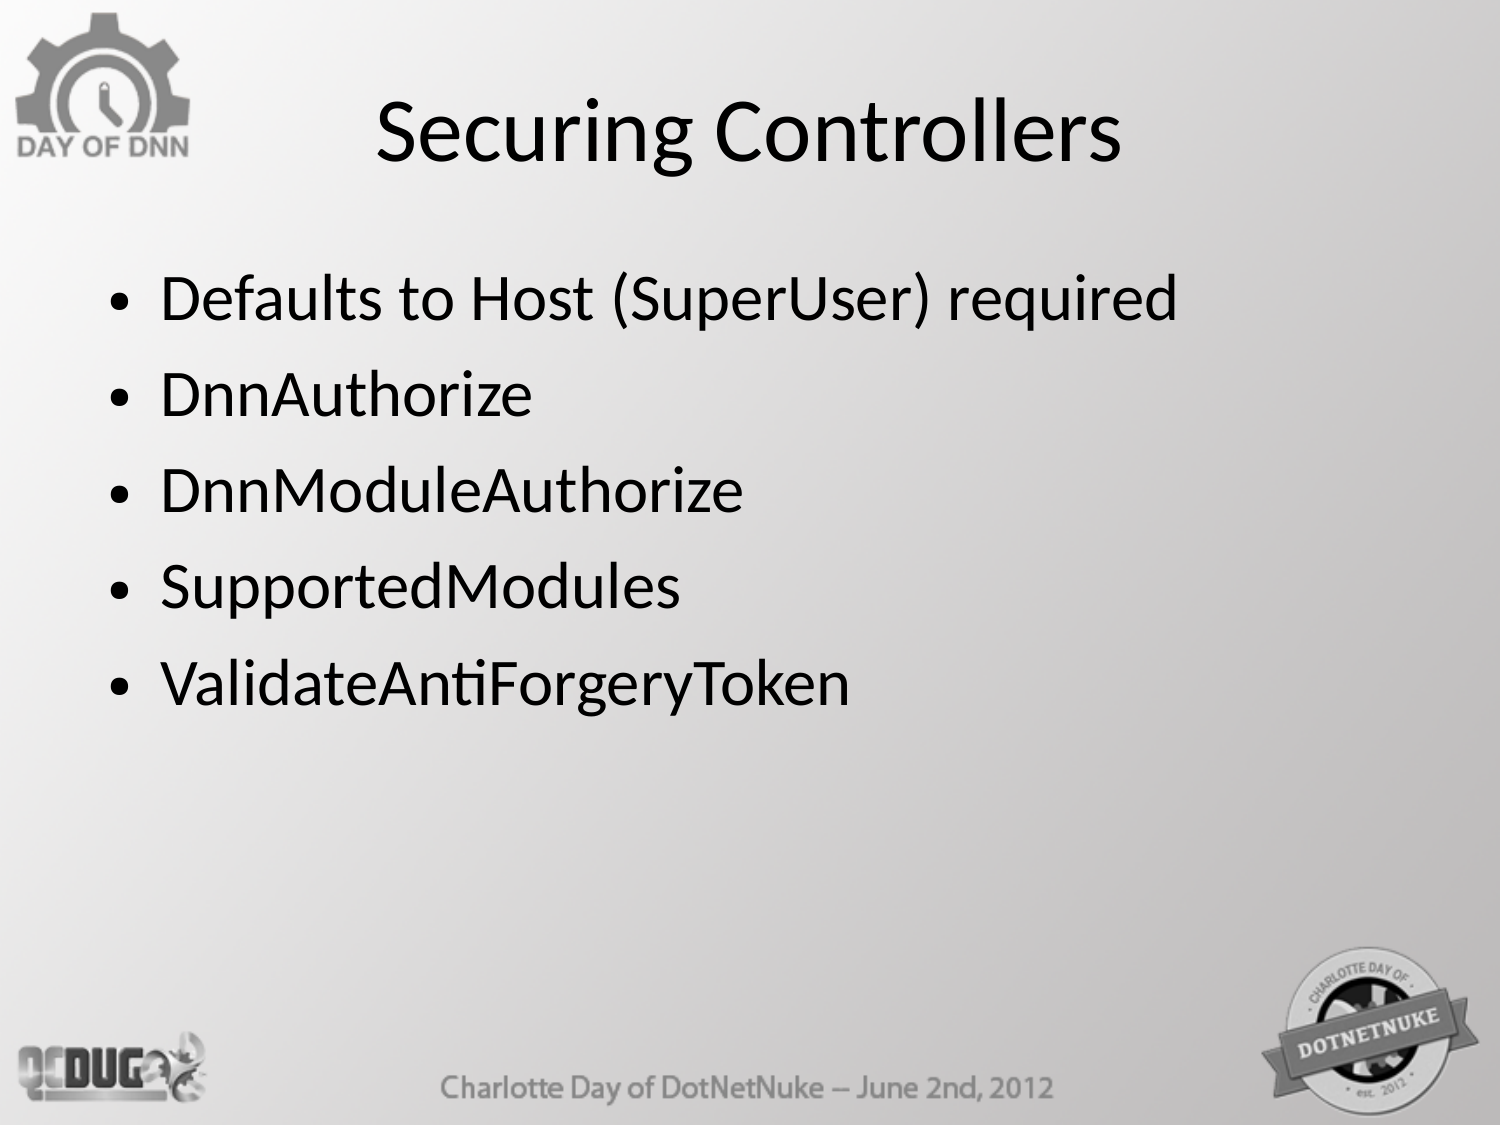

# Securing Controllers
Defaults to Host (SuperUser) required
DnnAuthorize
DnnModuleAuthorize
SupportedModules
ValidateAntiForgeryToken